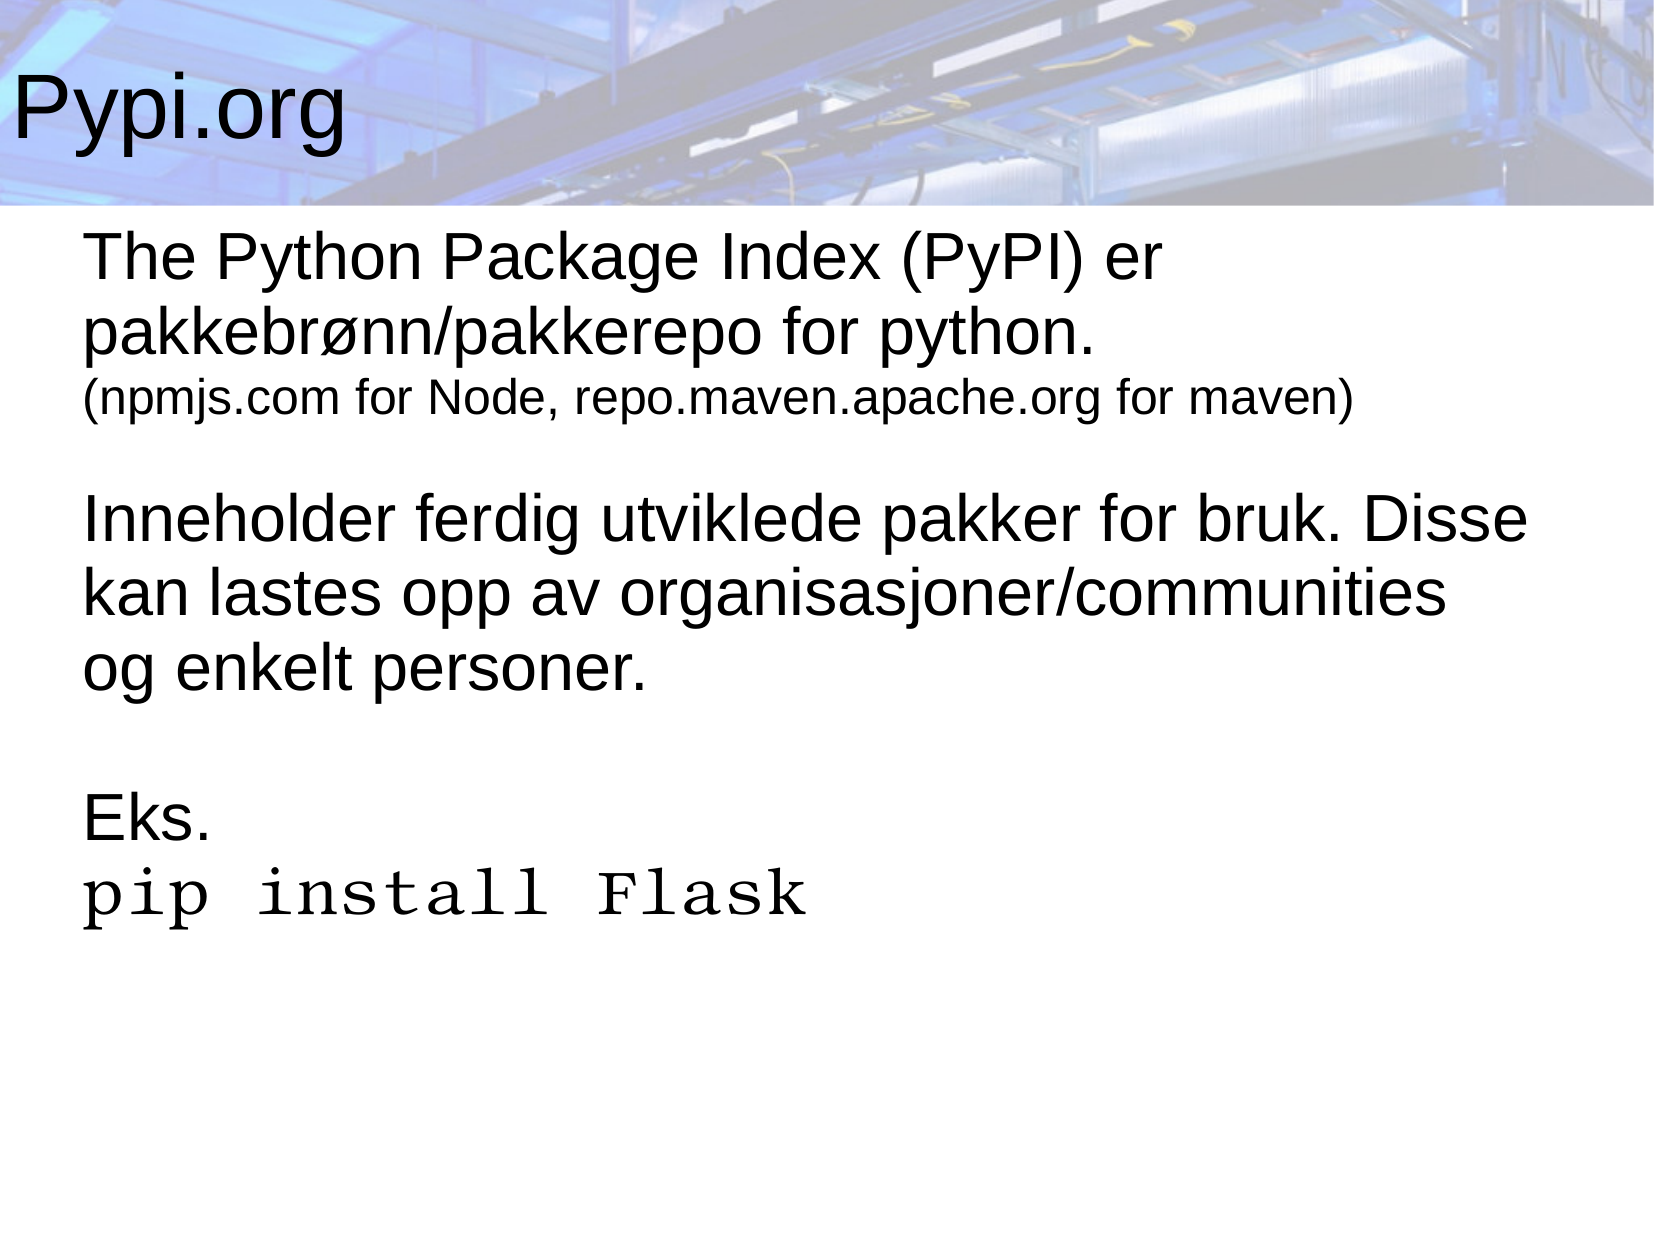

# Pypi.org
The Python Package Index (PyPI) er pakkebrønn/pakkerepo for python.
(npmjs.com for Node, repo.maven.apache.org for maven)
Inneholder ferdig utviklede pakker for bruk. Disse kan lastes opp av organisasjoner/communities og enkelt personer.
Eks.
pip install Flask